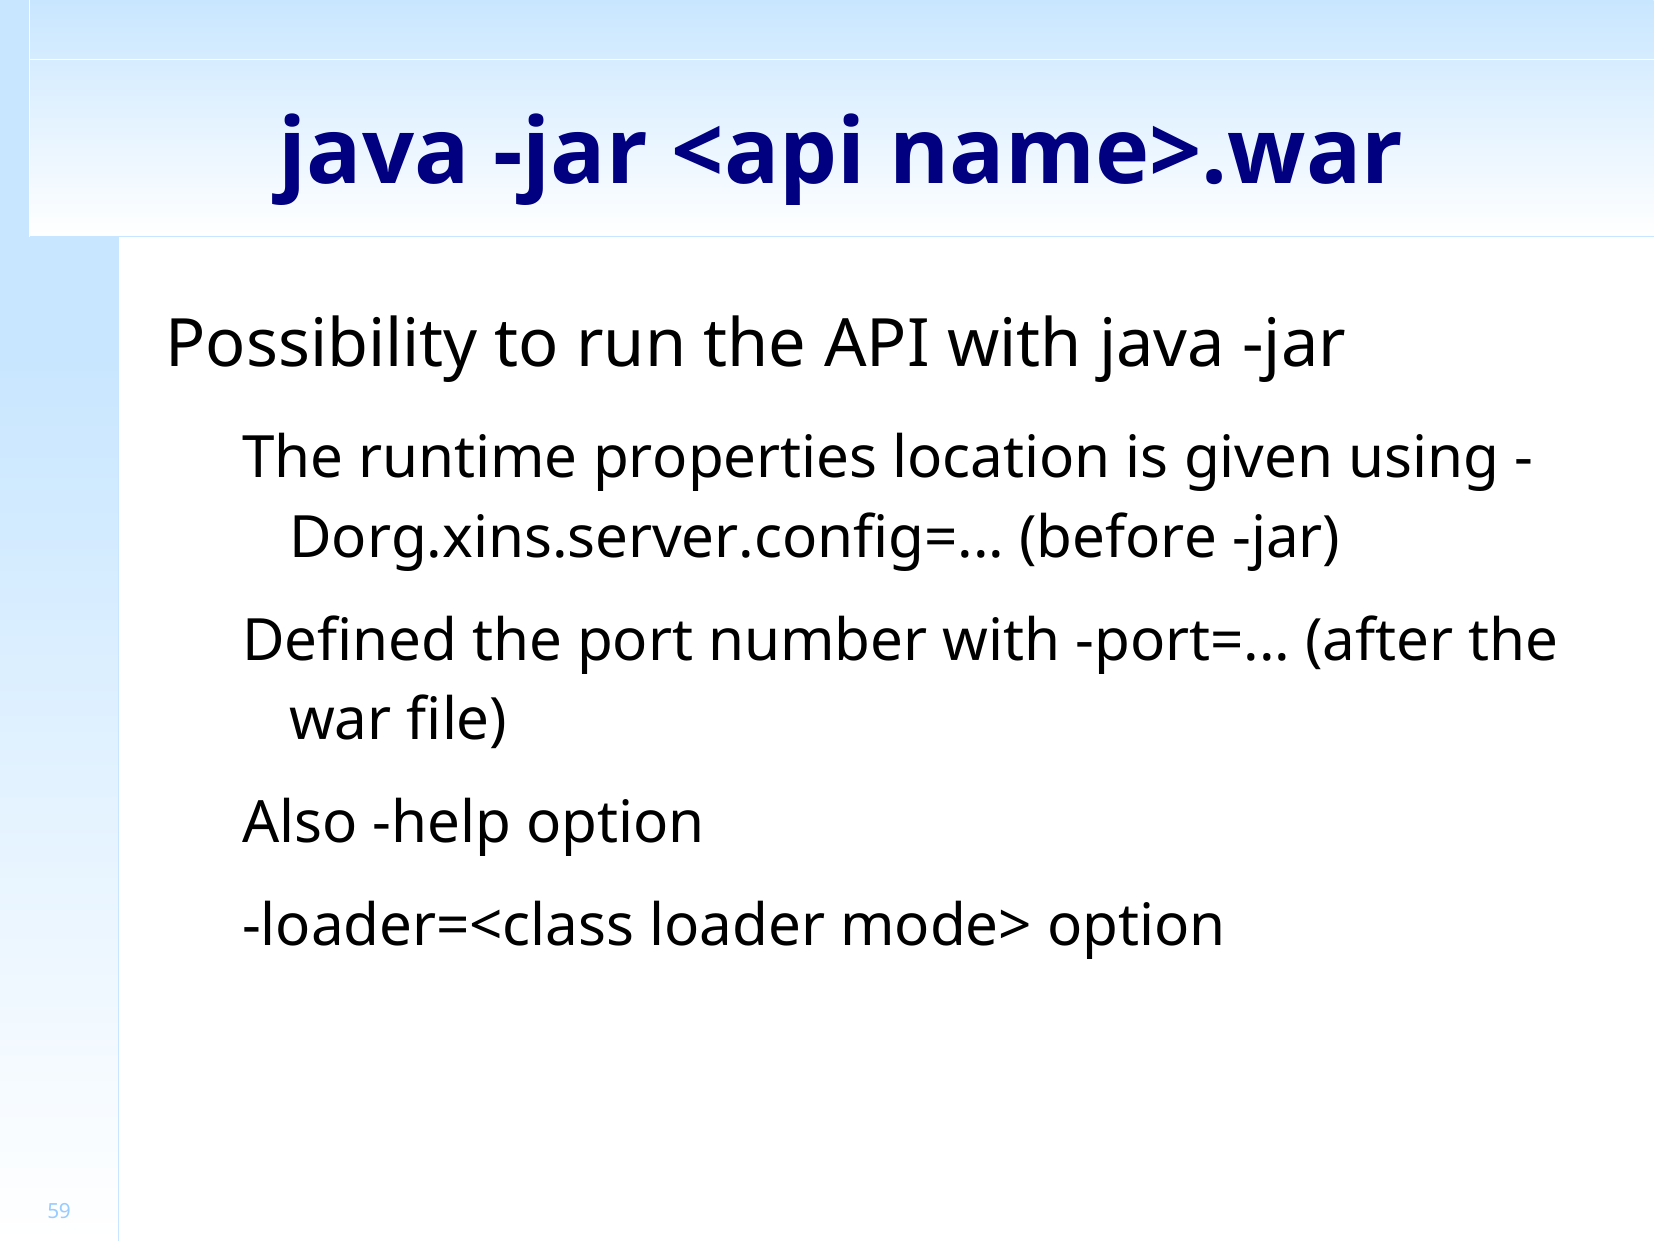

# java -jar <api name>.war
Possibility to run the API with java -jar
The runtime properties location is given using -Dorg.xins.server.config=... (before -jar)
Defined the port number with -port=... (after the war file)
Also -help option
-loader=<class loader mode> option